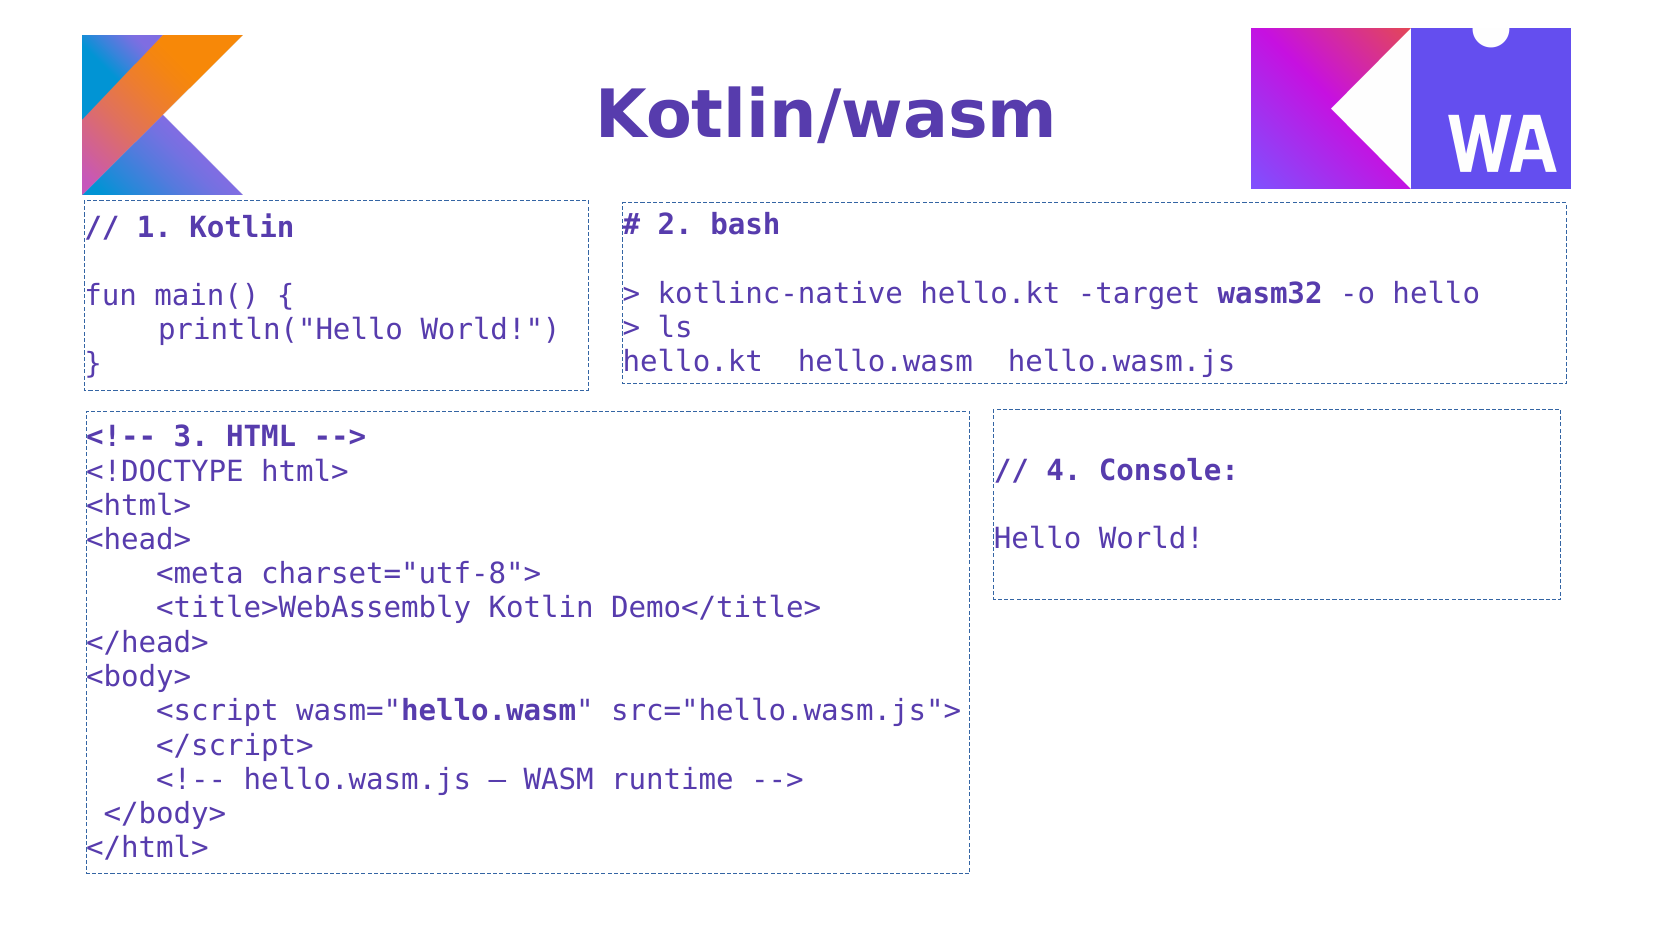

# Kotlin/wasm
// 1. Kotlin
fun main() {
	println("Hello World!")
}
# 2. bash
> kotlinc-native hello.kt -target wasm32 -o hello
> ls
hello.kt hello.wasm hello.wasm.js
// 4. Console:
Hello World!
<!-- 3. HTML -->
<!DOCTYPE html>
<html>
<head>
 <meta charset="utf-8">
 <title>WebAssembly Kotlin Demo</title>
</head>
<body>
 <script wasm="hello.wasm" src="hello.wasm.js">
 </script>
 <!-- hello.wasm.js — WASM runtime -->
 </body>
</html>